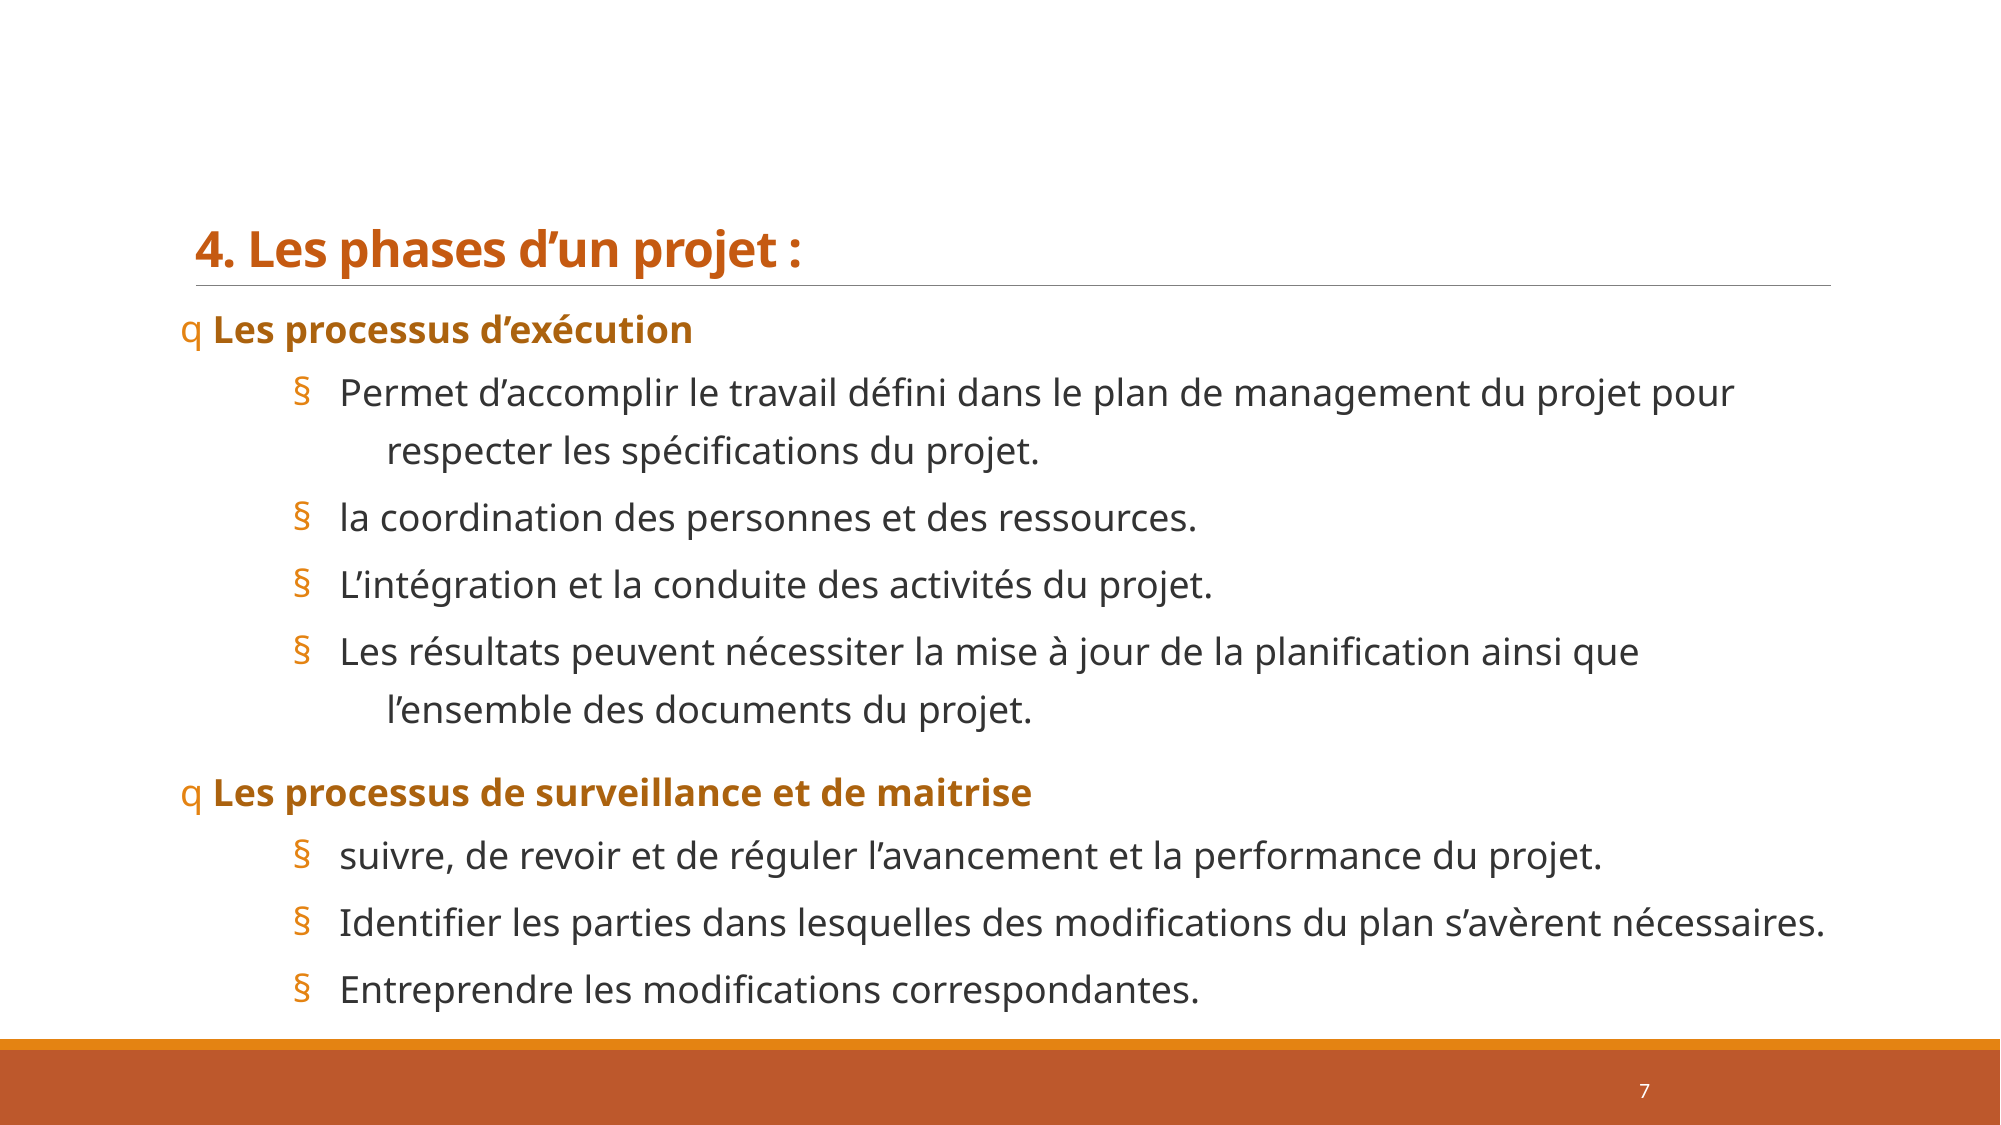

# 4. Les phases d’un projet :
 Les processus d’exécution
Permet d’accomplir le travail défini dans le plan de management du projet pour respecter les spécifications du projet.
la coordination des personnes et des ressources.
L’intégration et la conduite des activités du projet.
Les résultats peuvent nécessiter la mise à jour de la planification ainsi que l’ensemble des documents du projet.
 Les processus de surveillance et de maitrise
suivre, de revoir et de réguler l’avancement et la performance du projet.
Identifier les parties dans lesquelles des modifications du plan s’avèrent nécessaires.
Entreprendre les modifications correspondantes.